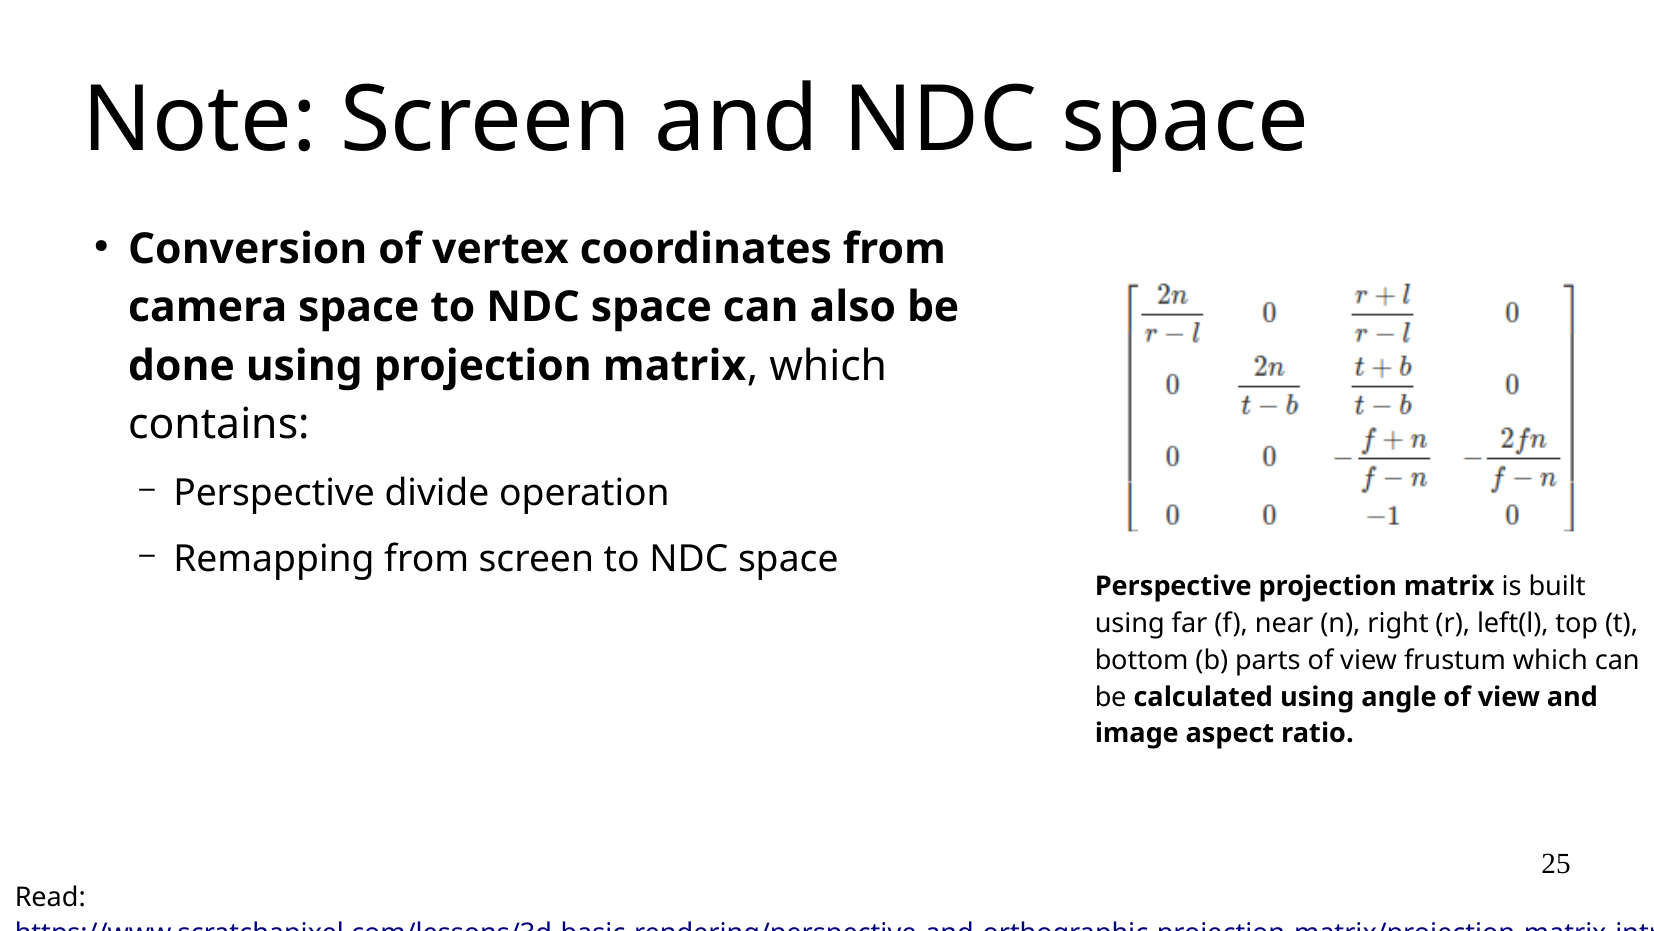

# Note: Screen and NDC space
Conversion of vertex coordinates from camera space to NDC space can also be done using projection matrix, which contains:
Perspective divide operation
Remapping from screen to NDC space
Perspective projection matrix is built using far (f), near (n), right (r), left(l), top (t), bottom (b) parts of view frustum which can be calculated using angle of view and image aspect ratio.
25
Read: https://www.scratchapixel.com/lessons/3d-basic-rendering/perspective-and-orthographic-projection-matrix/projection-matrix-introduction.html